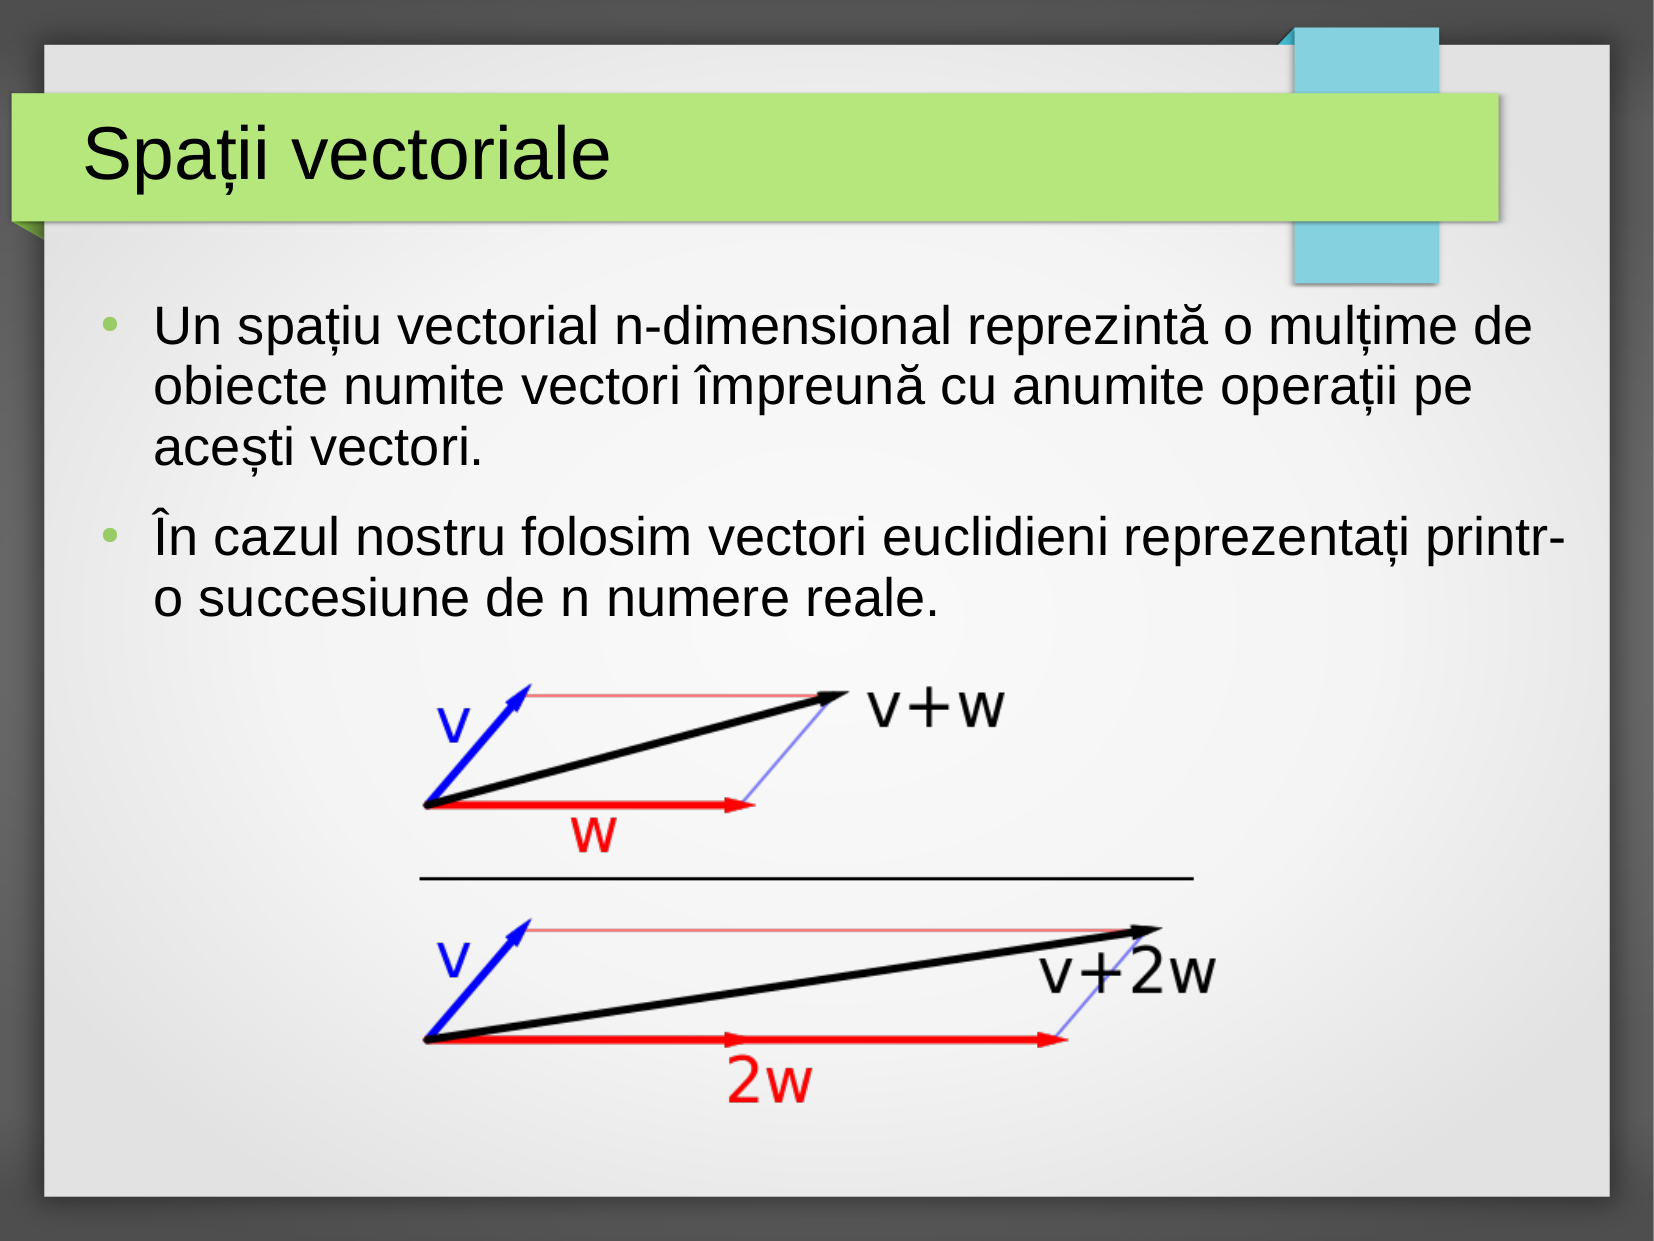

# Spații vectoriale
Un spațiu vectorial n-dimensional reprezintă o mulțime de obiecte numite vectori împreună cu anumite operații pe acești vectori.
În cazul nostru folosim vectori euclidieni reprezentați printr-o succesiune de n numere reale.